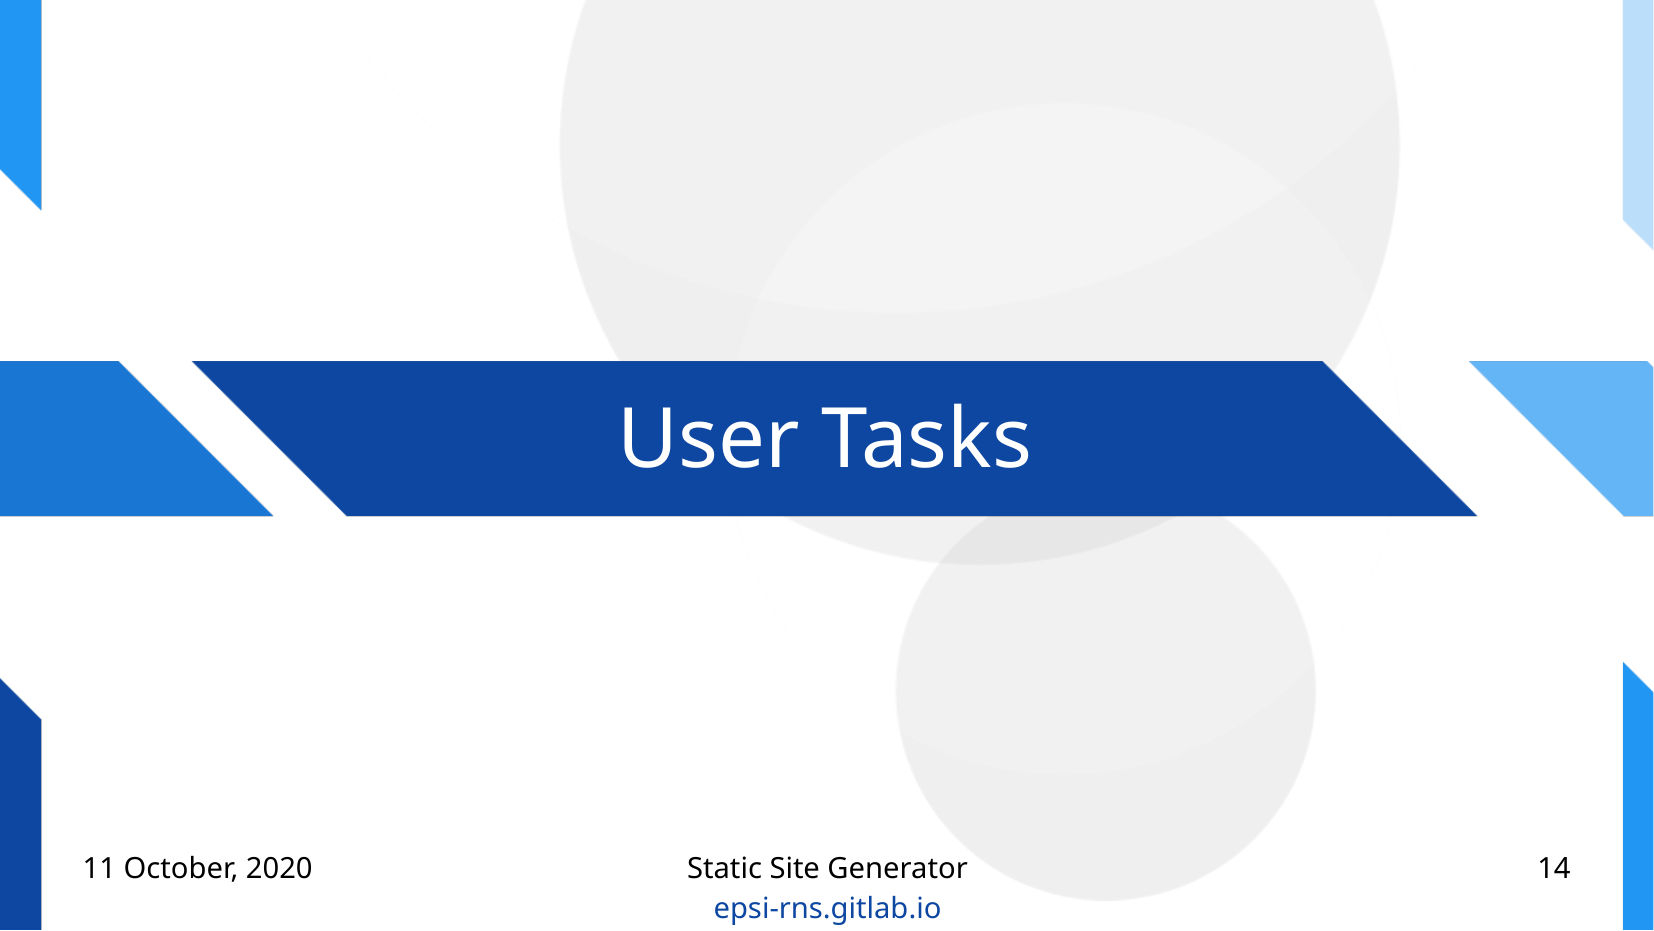

# User Tasks
11 October, 2020
Static Site Generator
14